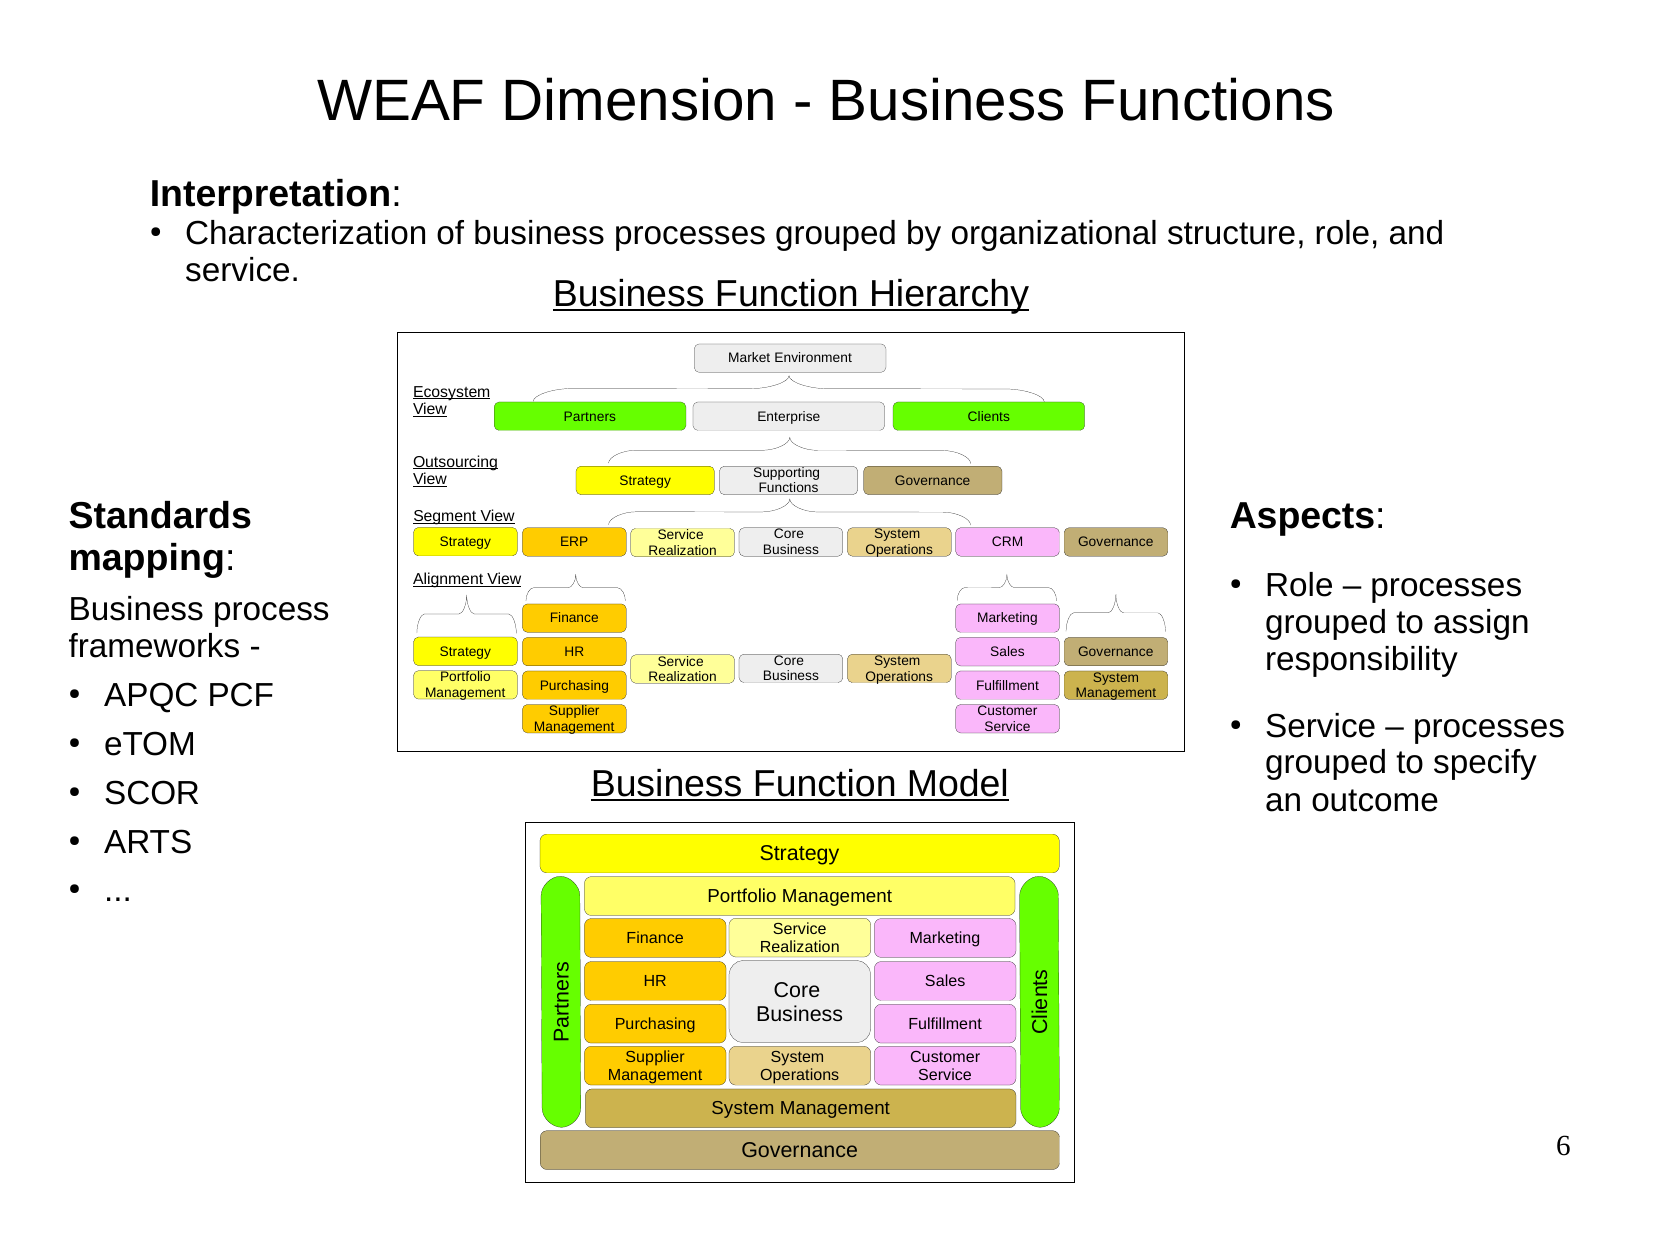

# WEAF Dimension - Business Functions
Interpretation:
Characterization of business processes grouped by organizational structure, role, and service.
Business Function Hierarchy
Standards mapping:
Business process frameworks -
APQC PCF
eTOM
SCOR
ARTS
...
Aspects:
Role – processes grouped to assign responsibility
Service – processes grouped to specify an outcome
Business Function Model
6